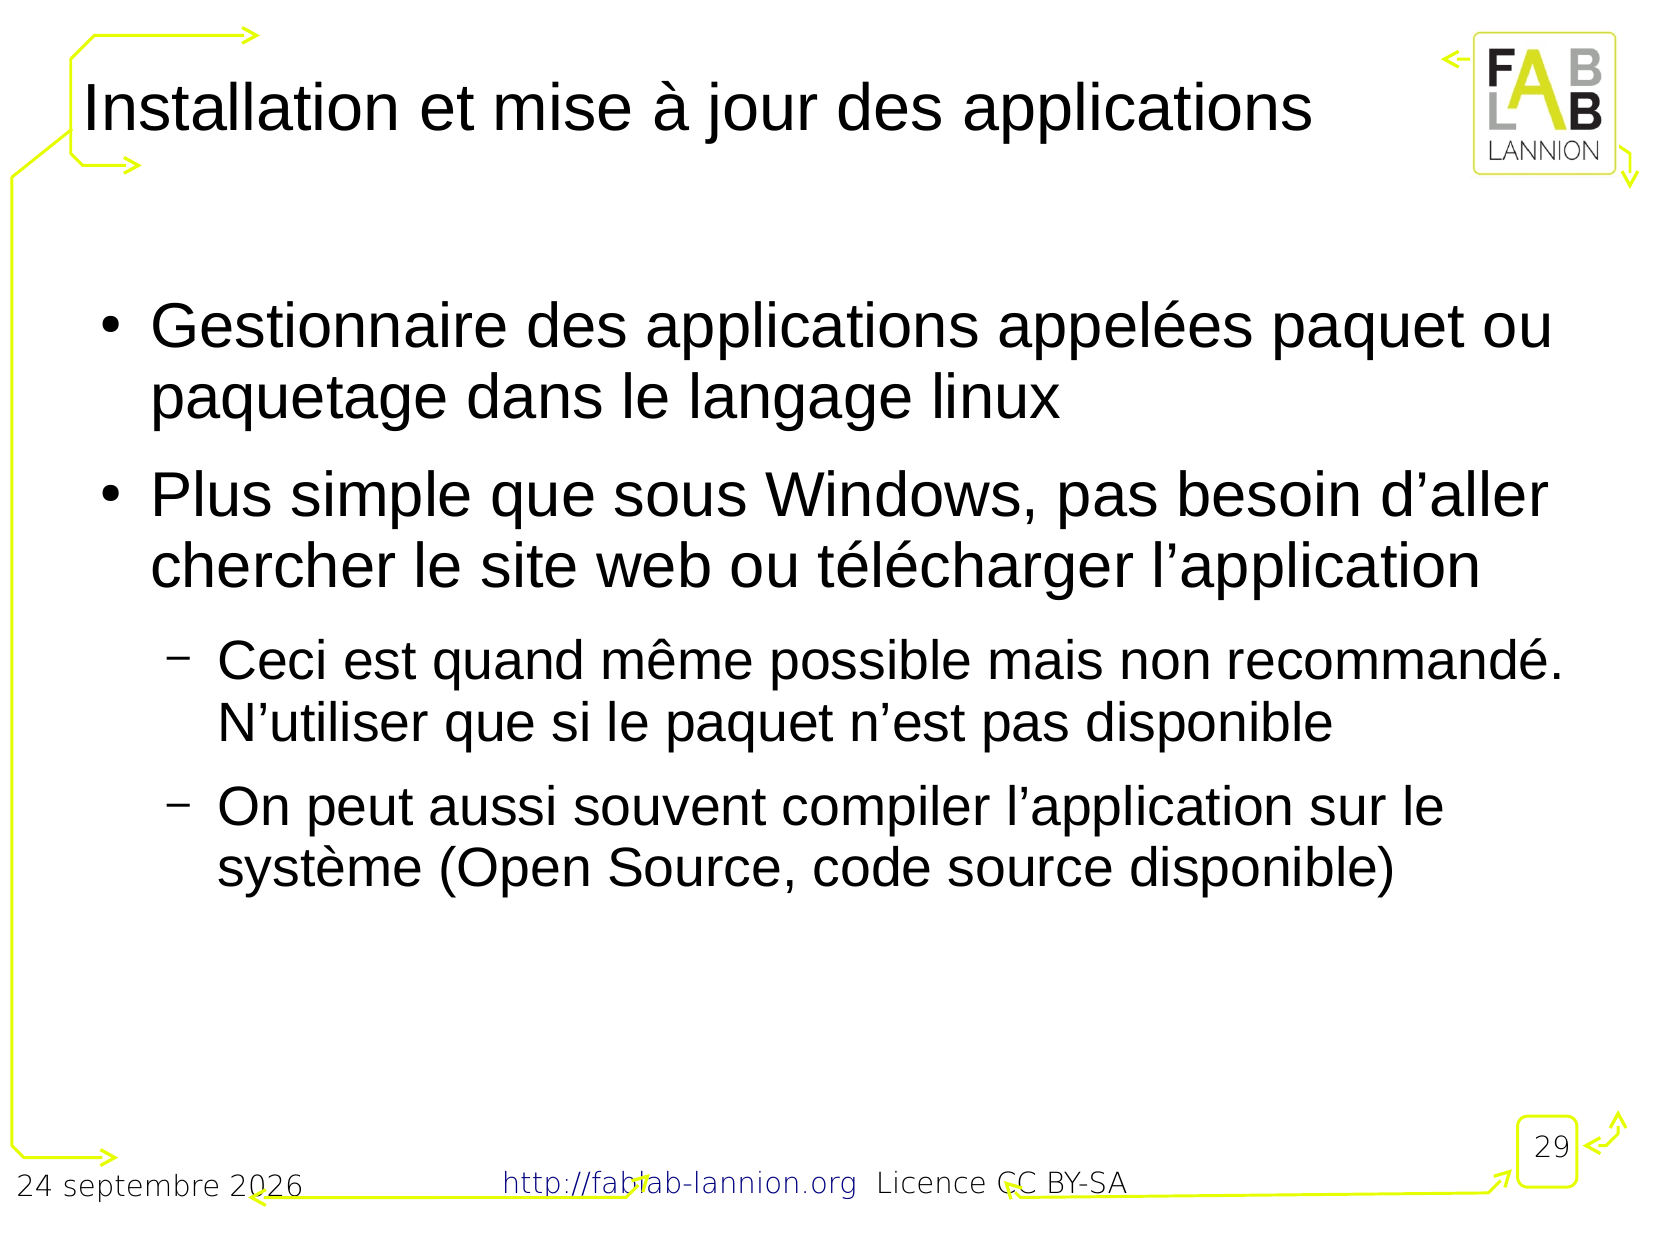

# Installation et mise à jour des applications
Gestionnaire des applications appelées paquet ou paquetage dans le langage linux
Plus simple que sous Windows, pas besoin d’aller chercher le site web ou télécharger l’application
Ceci est quand même possible mais non recommandé. N’utiliser que si le paquet n’est pas disponible
On peut aussi souvent compiler l’application sur le système (Open Source, code source disponible)
29